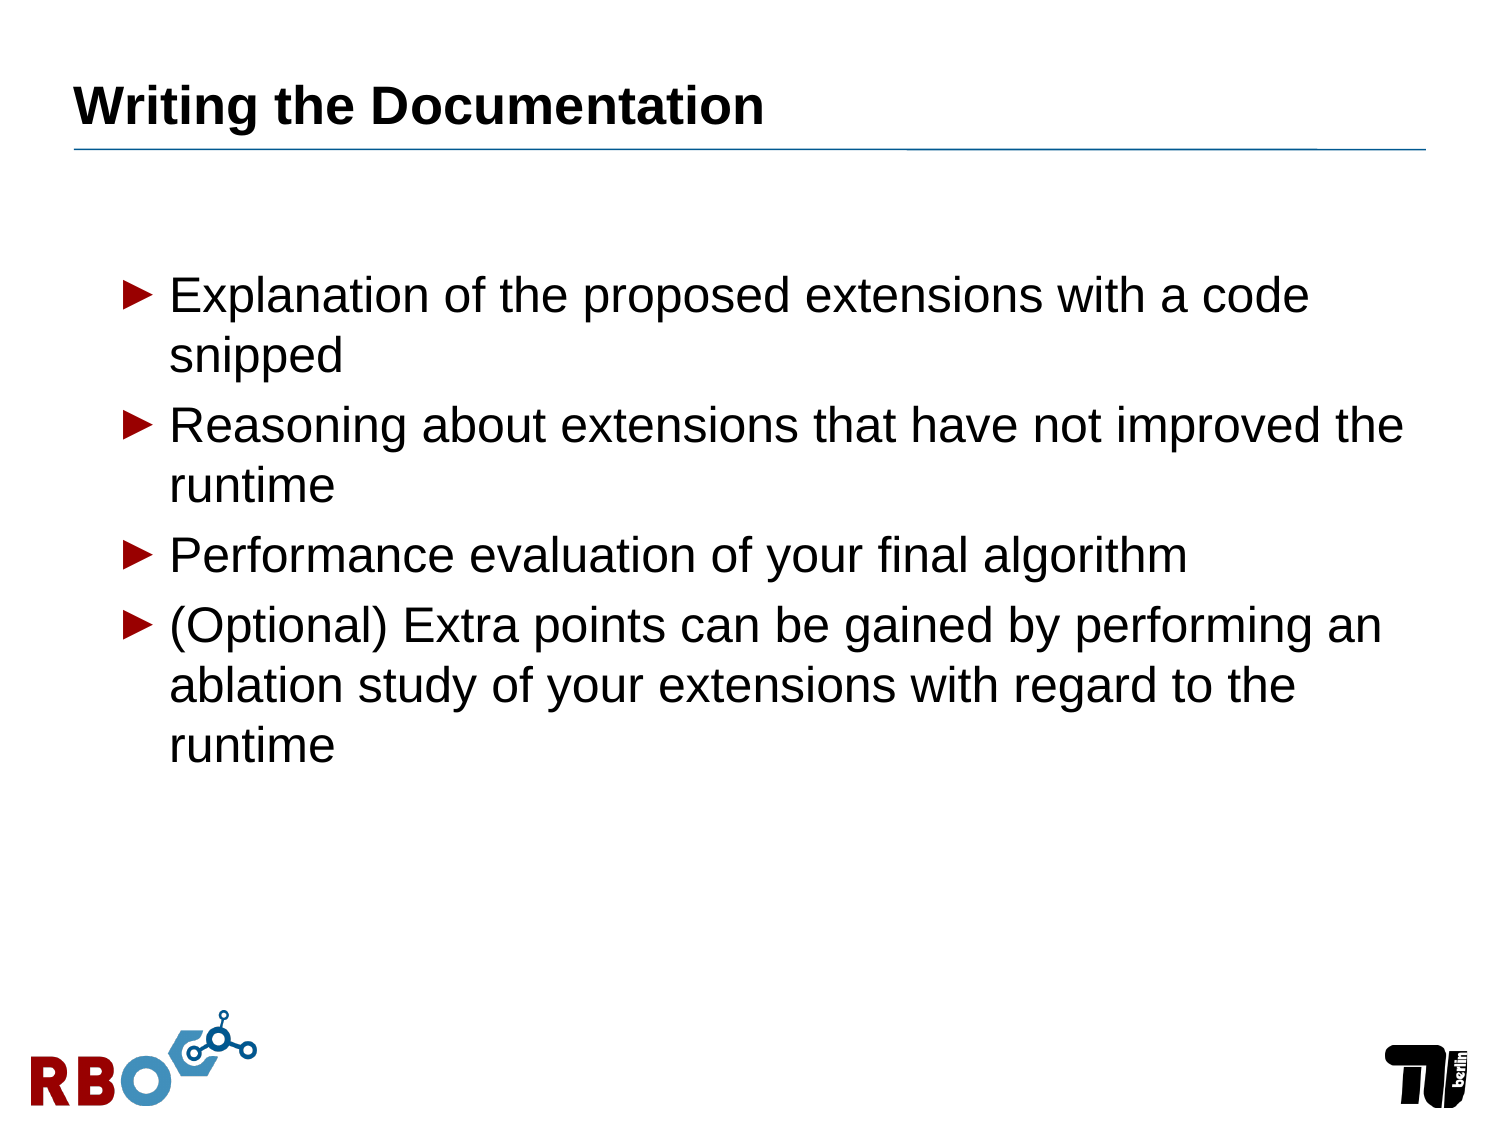

# Writing the Documentation
Explanation of the proposed extensions with a code snipped
Reasoning about extensions that have not improved the runtime
Performance evaluation of your final algorithm
(Optional) Extra points can be gained by performing an ablation study of your extensions with regard to the runtime